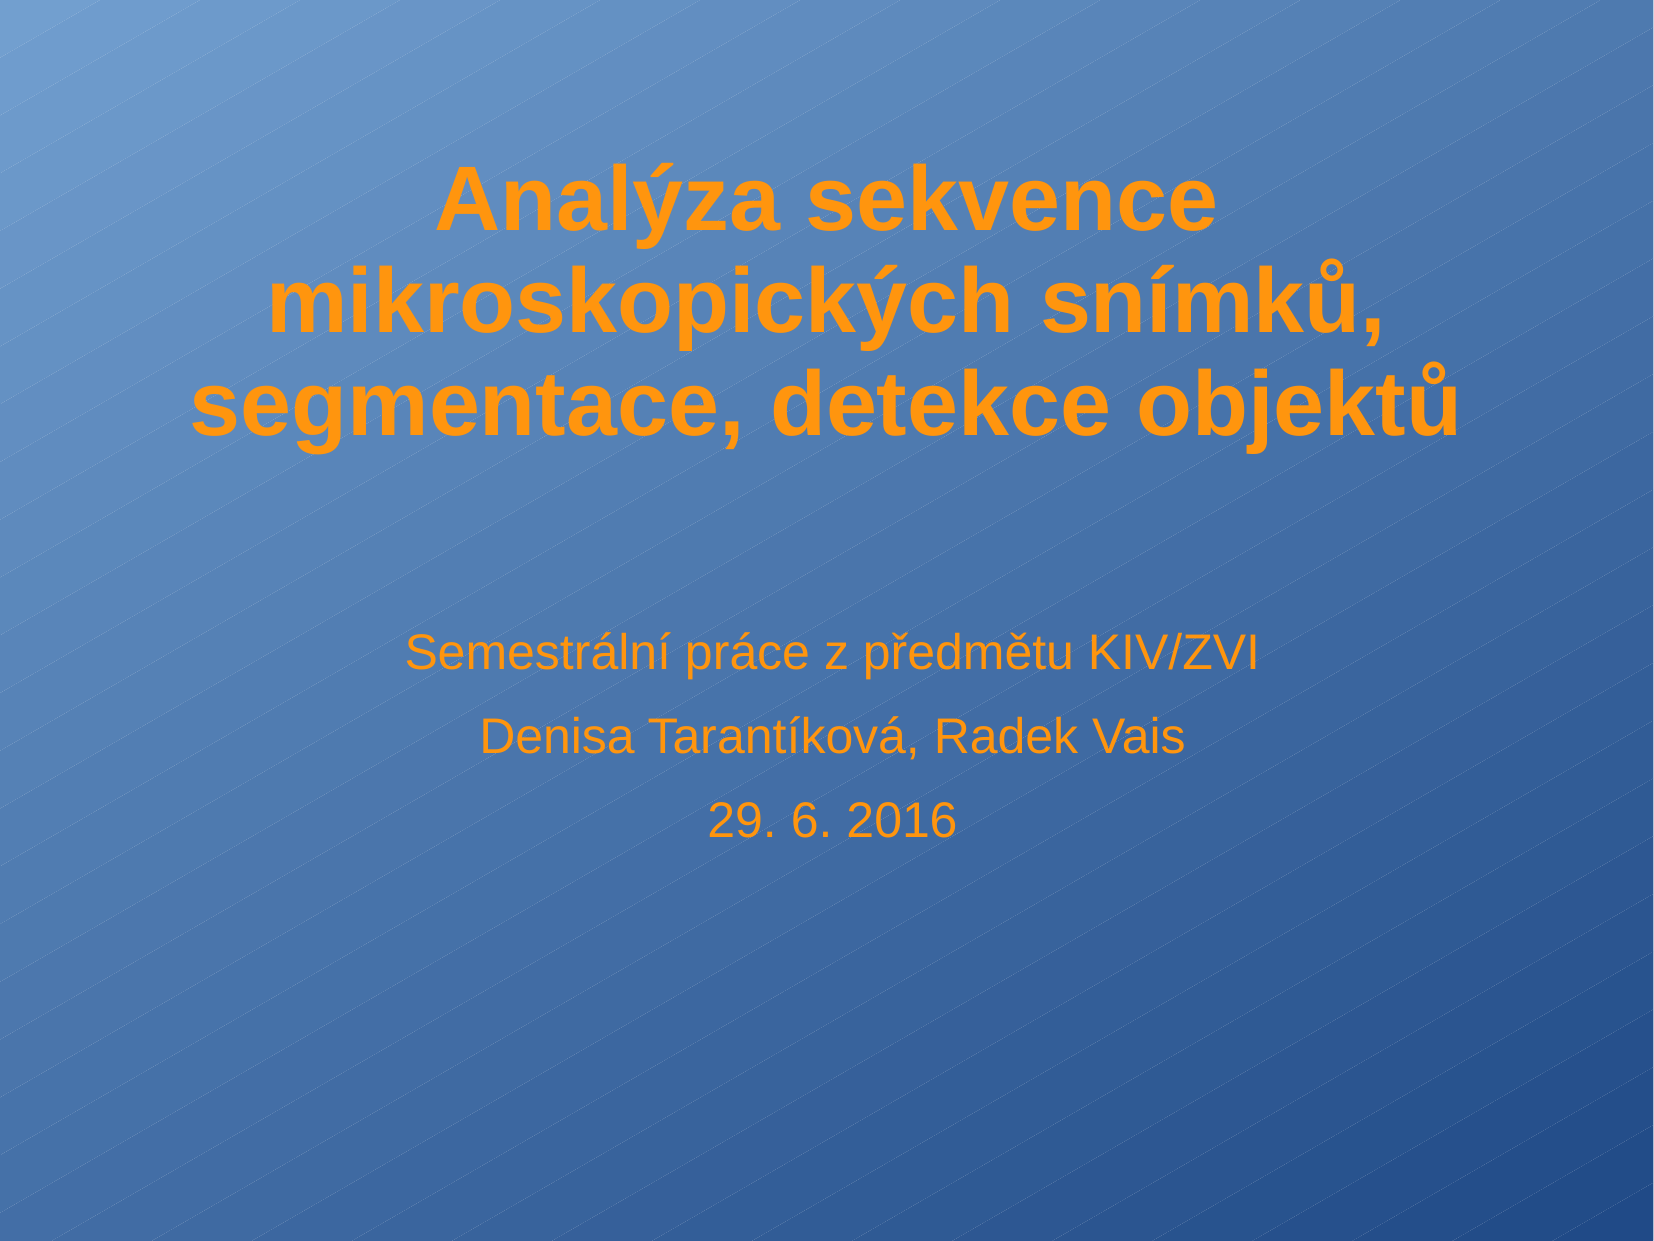

# Analýza sekvence mikroskopických snímků, segmentace, detekce objektů
Semestrální práce z předmětu KIV/ZVI
Denisa Tarantíková, Radek Vais
29. 6. 2016